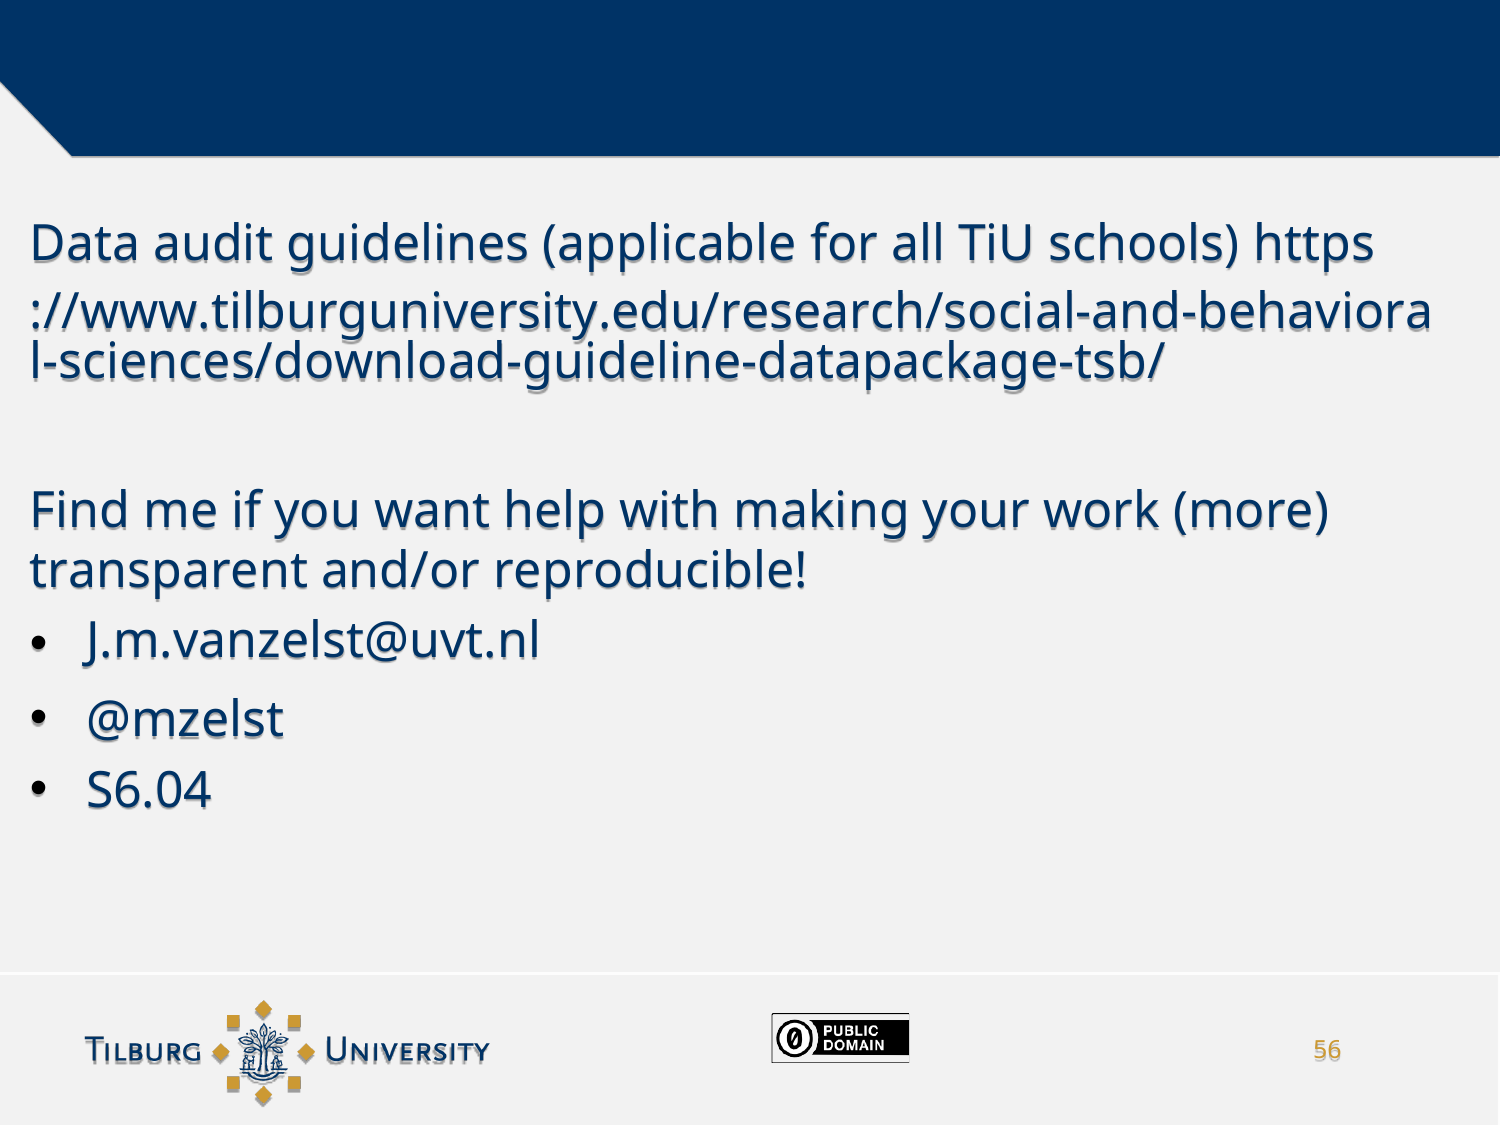

#
Data audit guidelines (applicable for all TiU schools) https://www.tilburguniversity.edu/research/social-and-behavioral-sciences/download-guideline-datapackage-tsb/
Find me if you want help with making your work (more) transparent and/or reproducible!
J.m.vanzelst@uvt.nl
@mzelst
S6.04